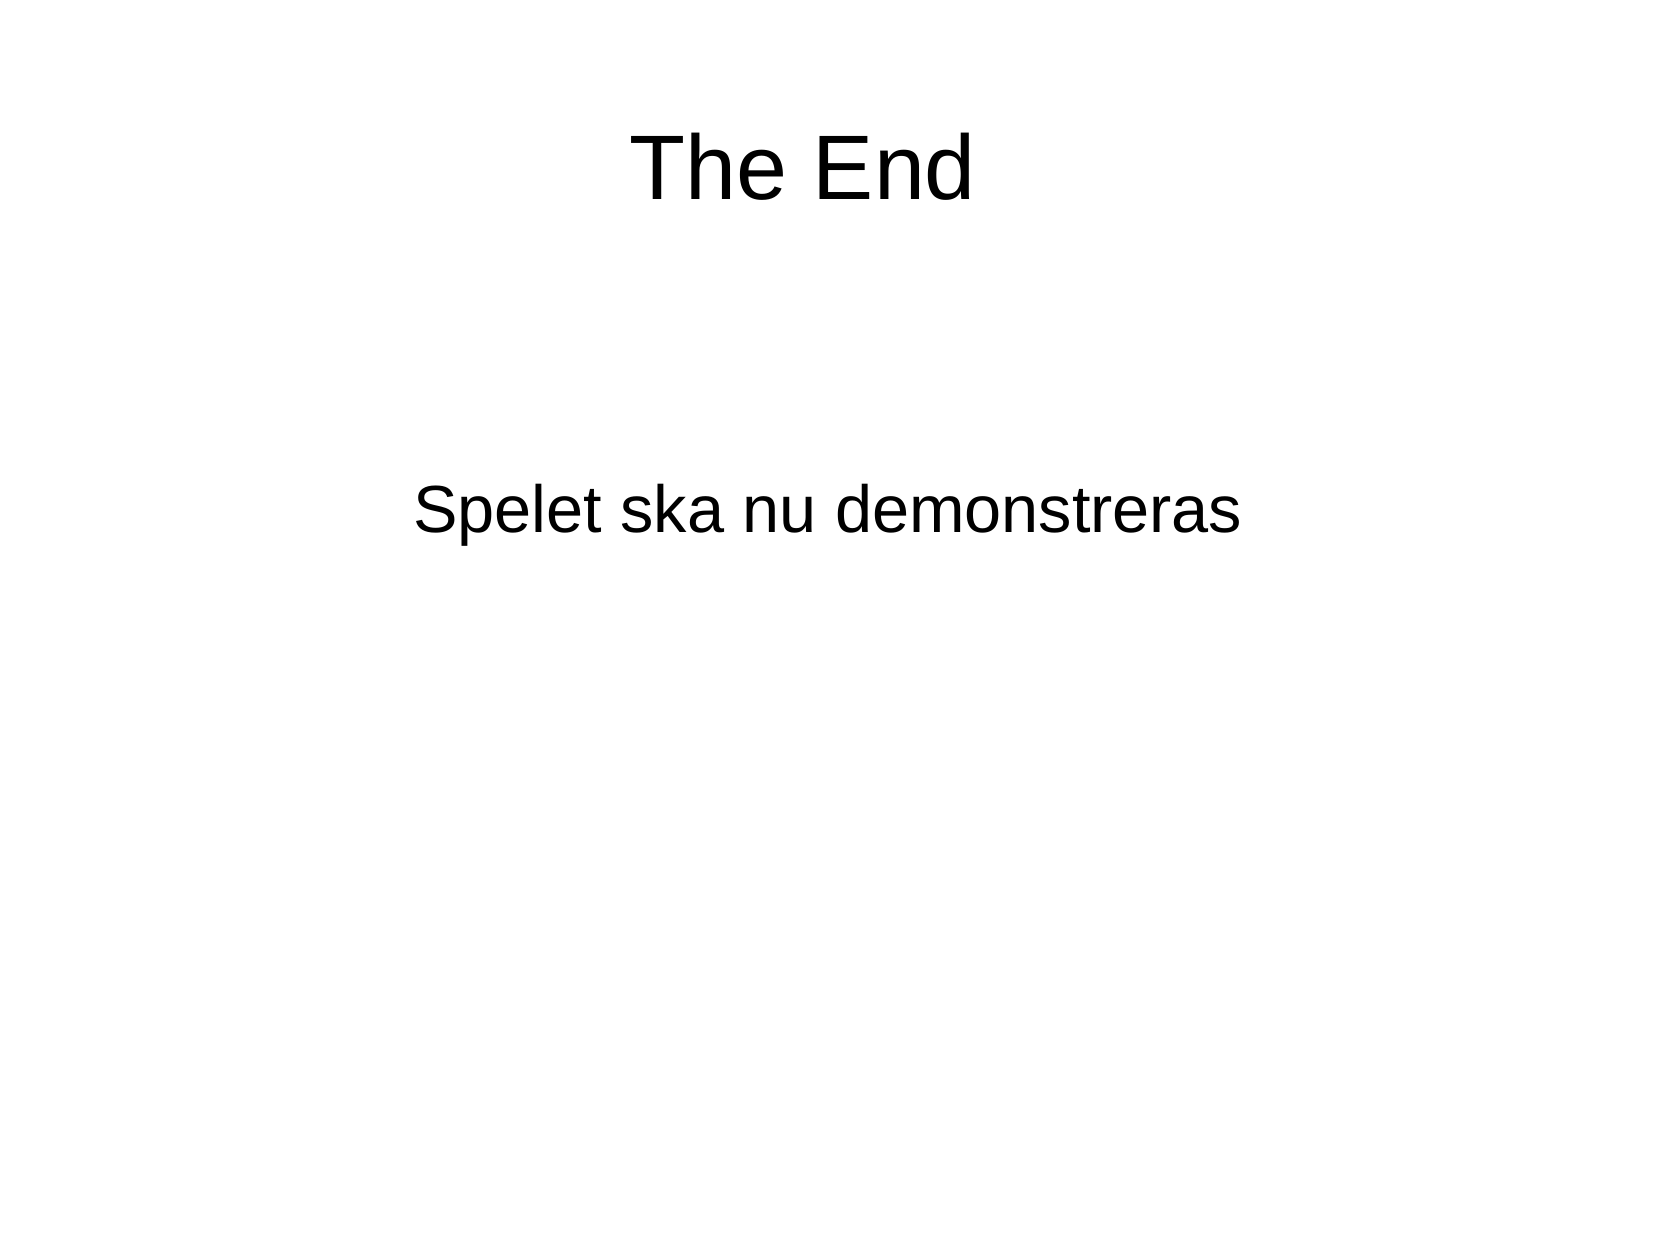

# The End
Spelet ska nu demonstreras